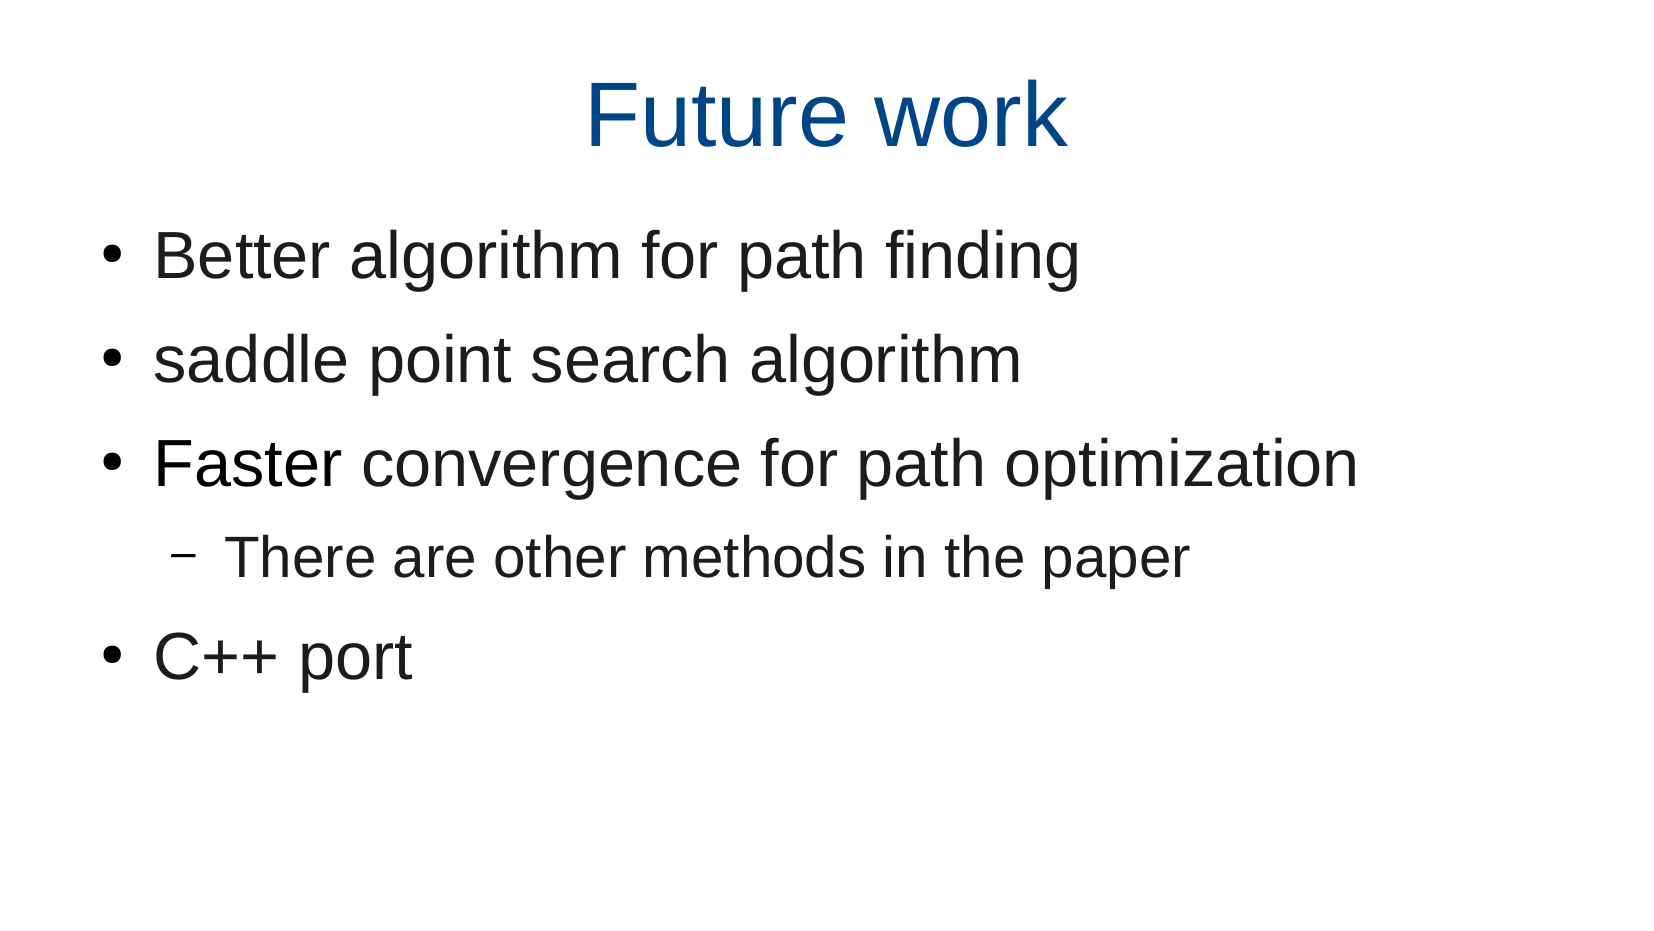

# Future work
Better algorithm for path finding
saddle point search algorithm
Faster convergence for path optimization
There are other methods in the paper
C++ port